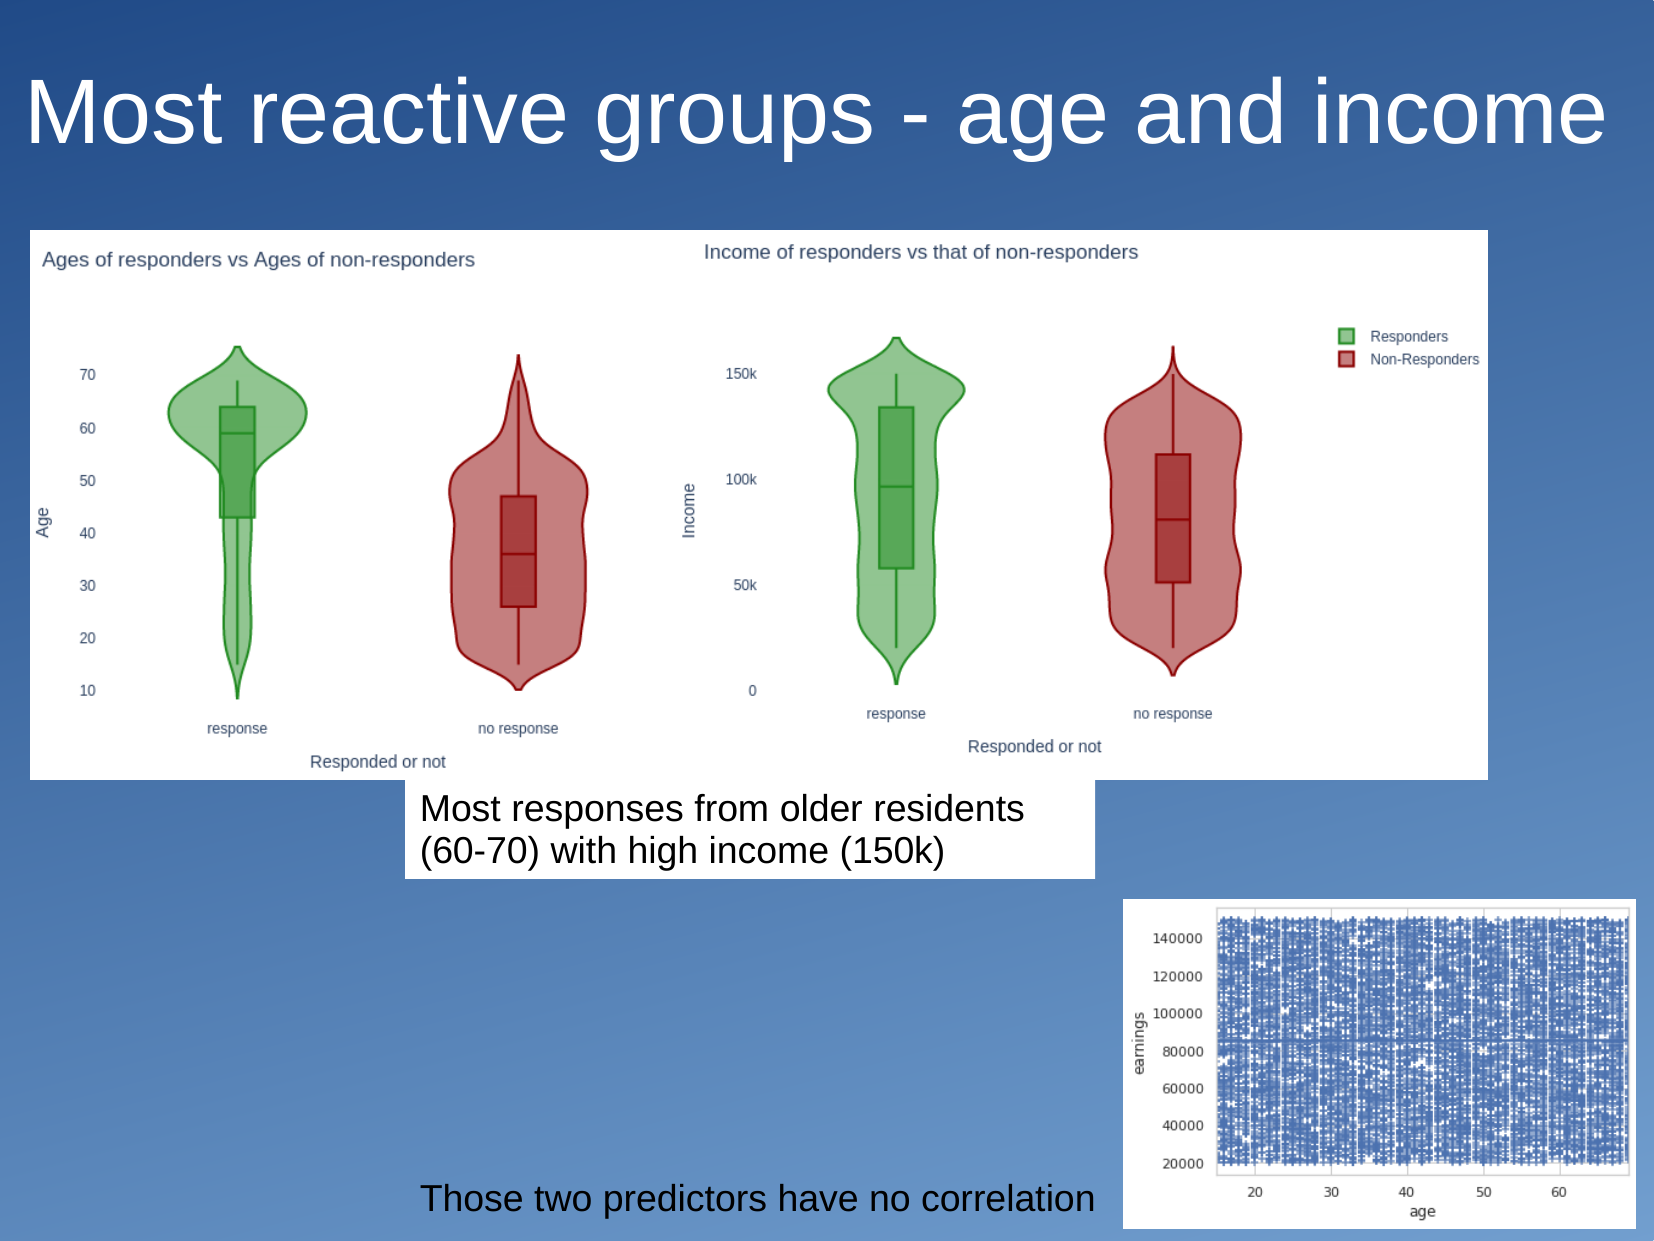

# Most reactive groups - age and income
Most responses from older residents (60-70) with high income (150k)
Those two predictors have no correlation